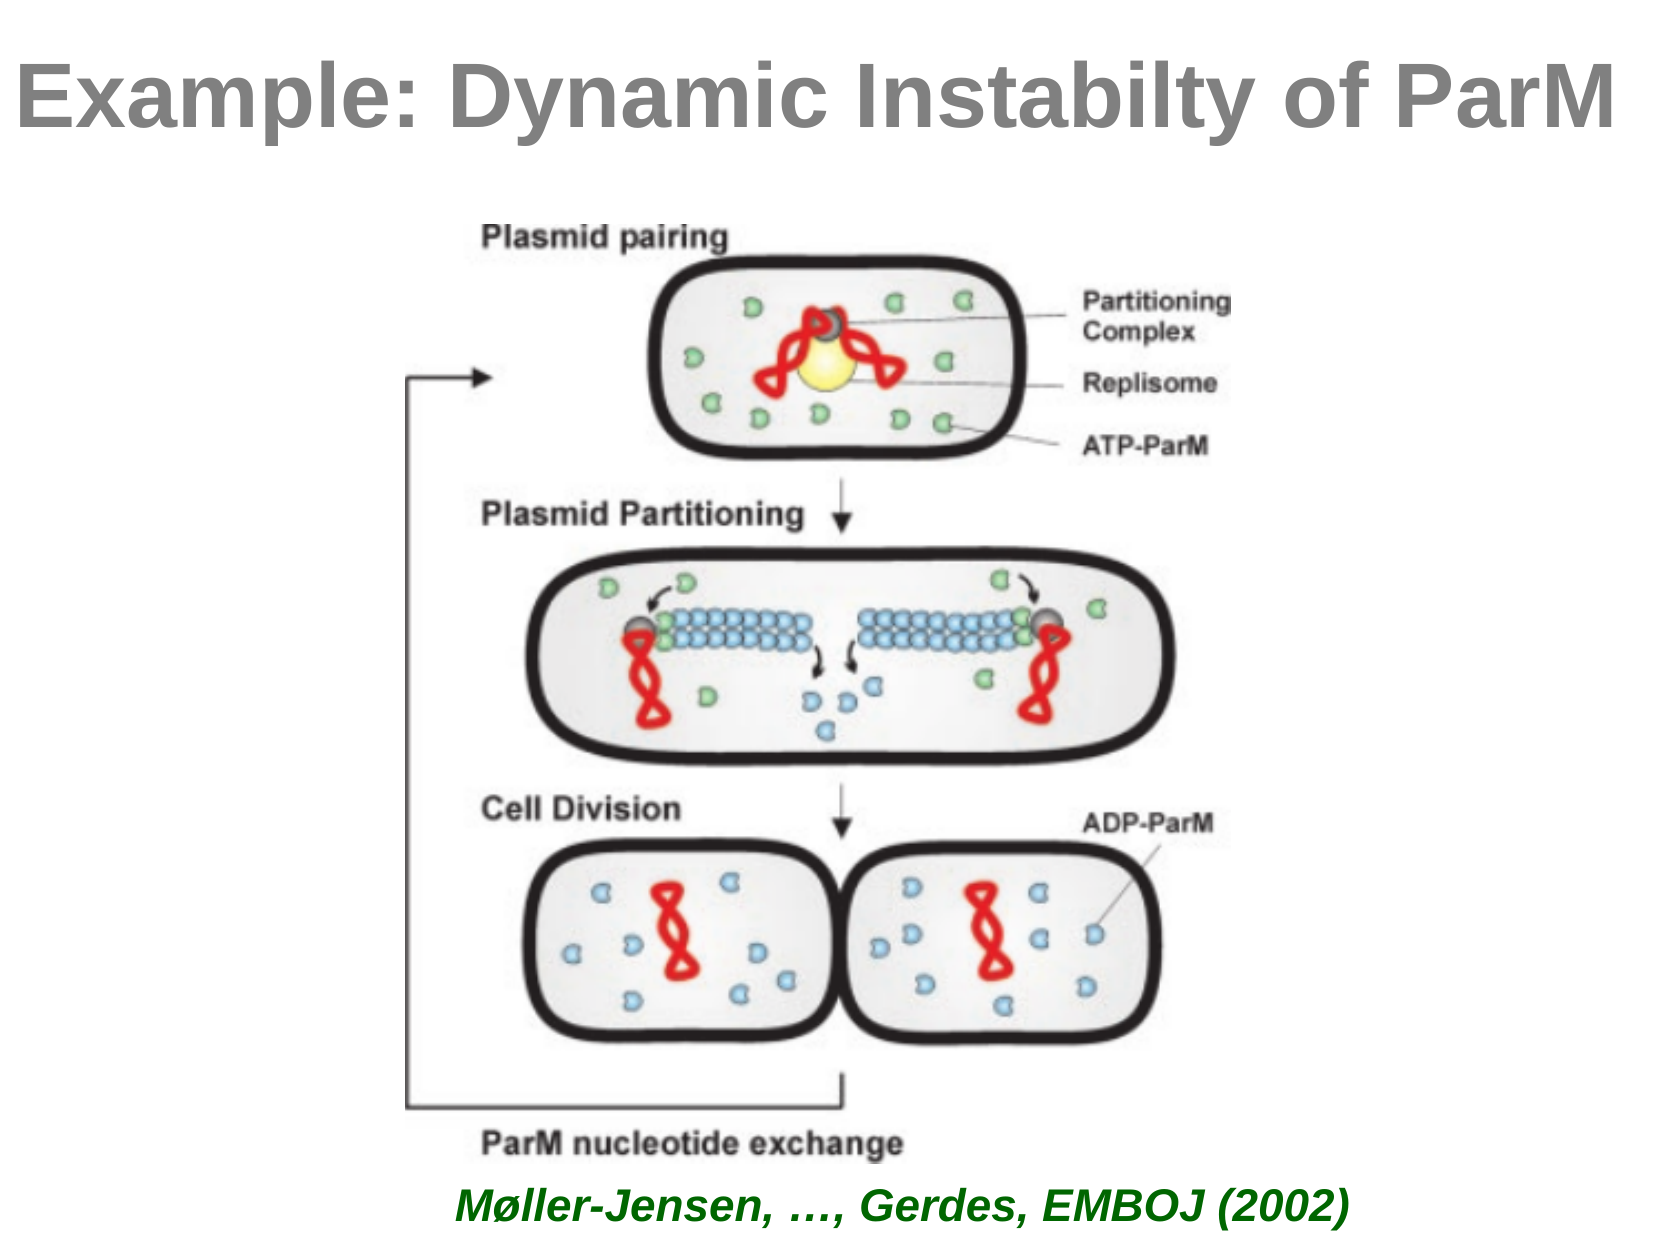

# Example: Dynamic Instabilty of ParM
Møller-Jensen, …, Gerdes, EMBOJ (2002)